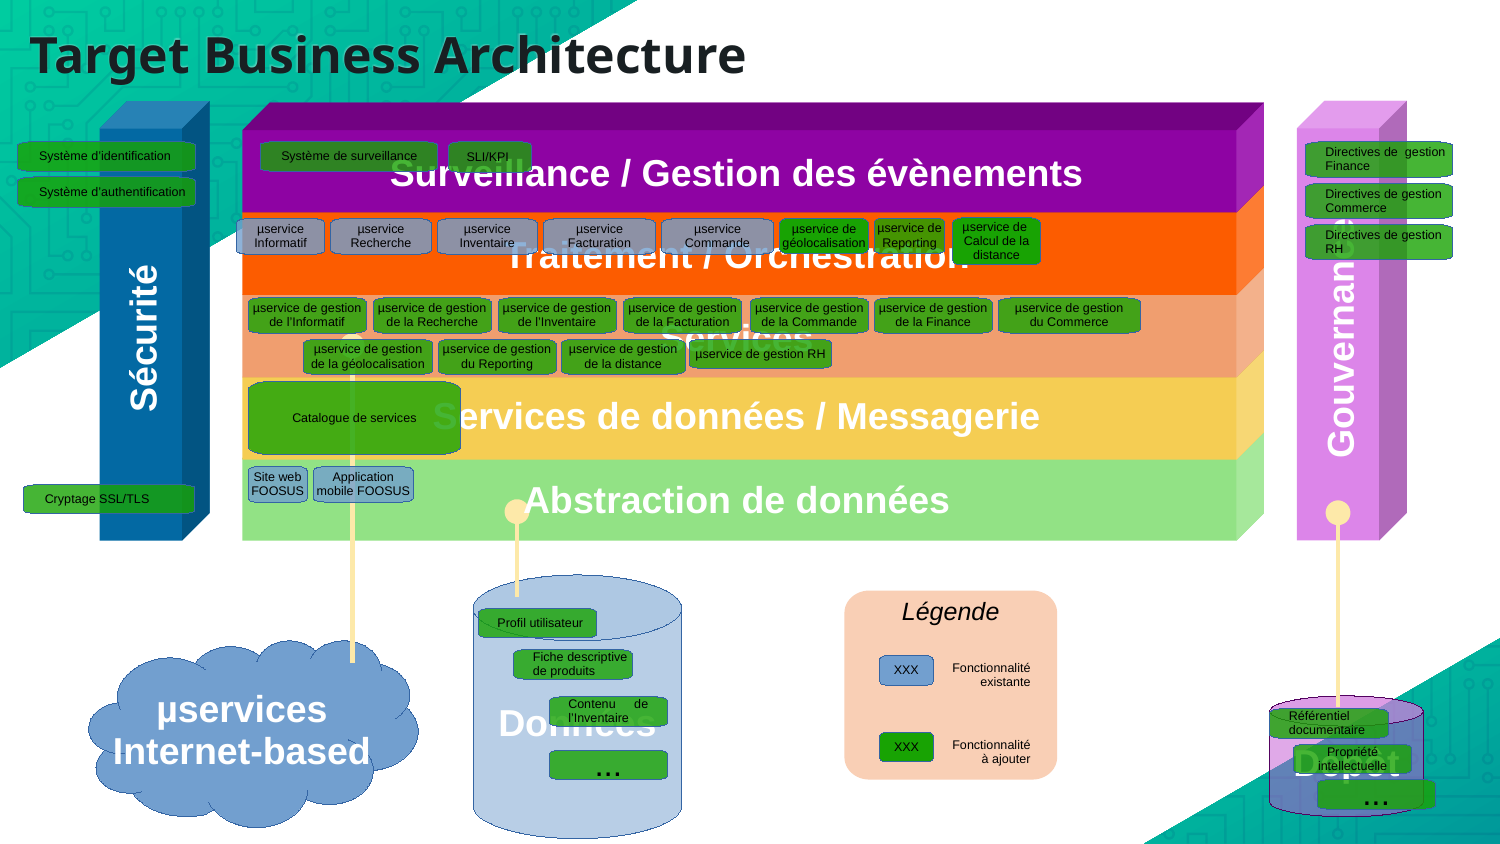

# Target Business Architecture
Surveillance / Gestion des évènements
Système de surveillance
SLI/KPI
Système d’identification
Système d’authentification
Cryptage SSL/TLS
Directives de gestion
Finance
Directives de gestion
Commerce
Directives de gestion
RH
Traitement / Orchestration
µservice de
Calcul de la
distance
µservice de
Reporting
µservice de
géolocalisation
µservice
Informatif
µservice
Recherche
µservice
Inventaire
µservice
Facturation
µservice
Commande
Sécurité
Gouvernance
µservice de gestion
de l’Informatif
µservice de gestion
de la Recherche
µservice de gestion
du Commerce
µservice de gestion
de l’Inventaire
µservice de gestion
de la Facturation
µservice de gestion
de la Commande
µservice de gestion
de la Finance
µservice de gestion RH
µservice de gestion
de la géolocalisation
µservice de gestion
du Reporting
µservice de gestion
de la distance
Services
Services de données / Messagerie
Catalogue de services
Abstraction de données
Site web
FOOSUS
Application
mobile FOOSUS
Données
Légende
Fonctionnalité
existante
XXX
Fonctionnalité
à ajouter
XXX
Profil utilisateur
Fiche descriptive
de produits
Contenu de
l’Inventaire
...
µservices
Internet-based
Dépôt
Référentiel
documentaire
Propriété
intellectuelle
...